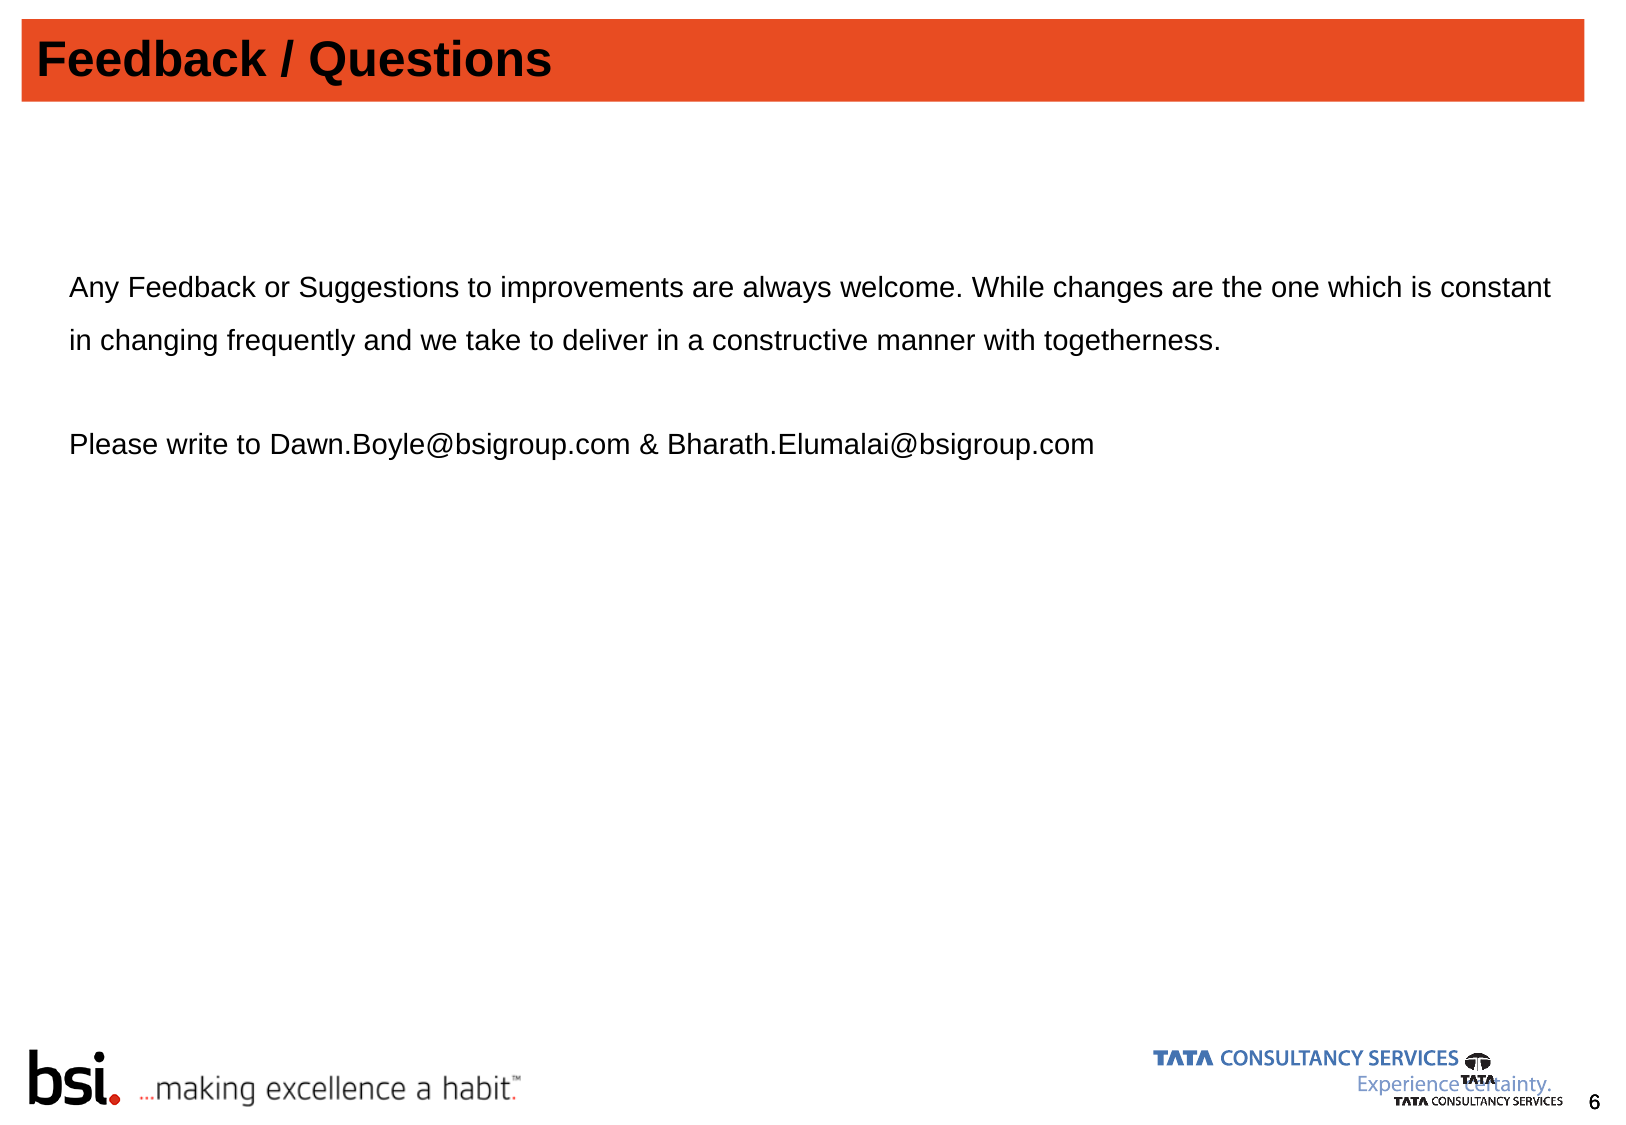

Feedback / Questions
Any Feedback or Suggestions to improvements are always welcome. While changes are the one which is constant in changing frequently and we take to deliver in a constructive manner with togetherness.
Please write to Dawn.Boyle@bsigroup.com & Bharath.Elumalai@bsigroup.com